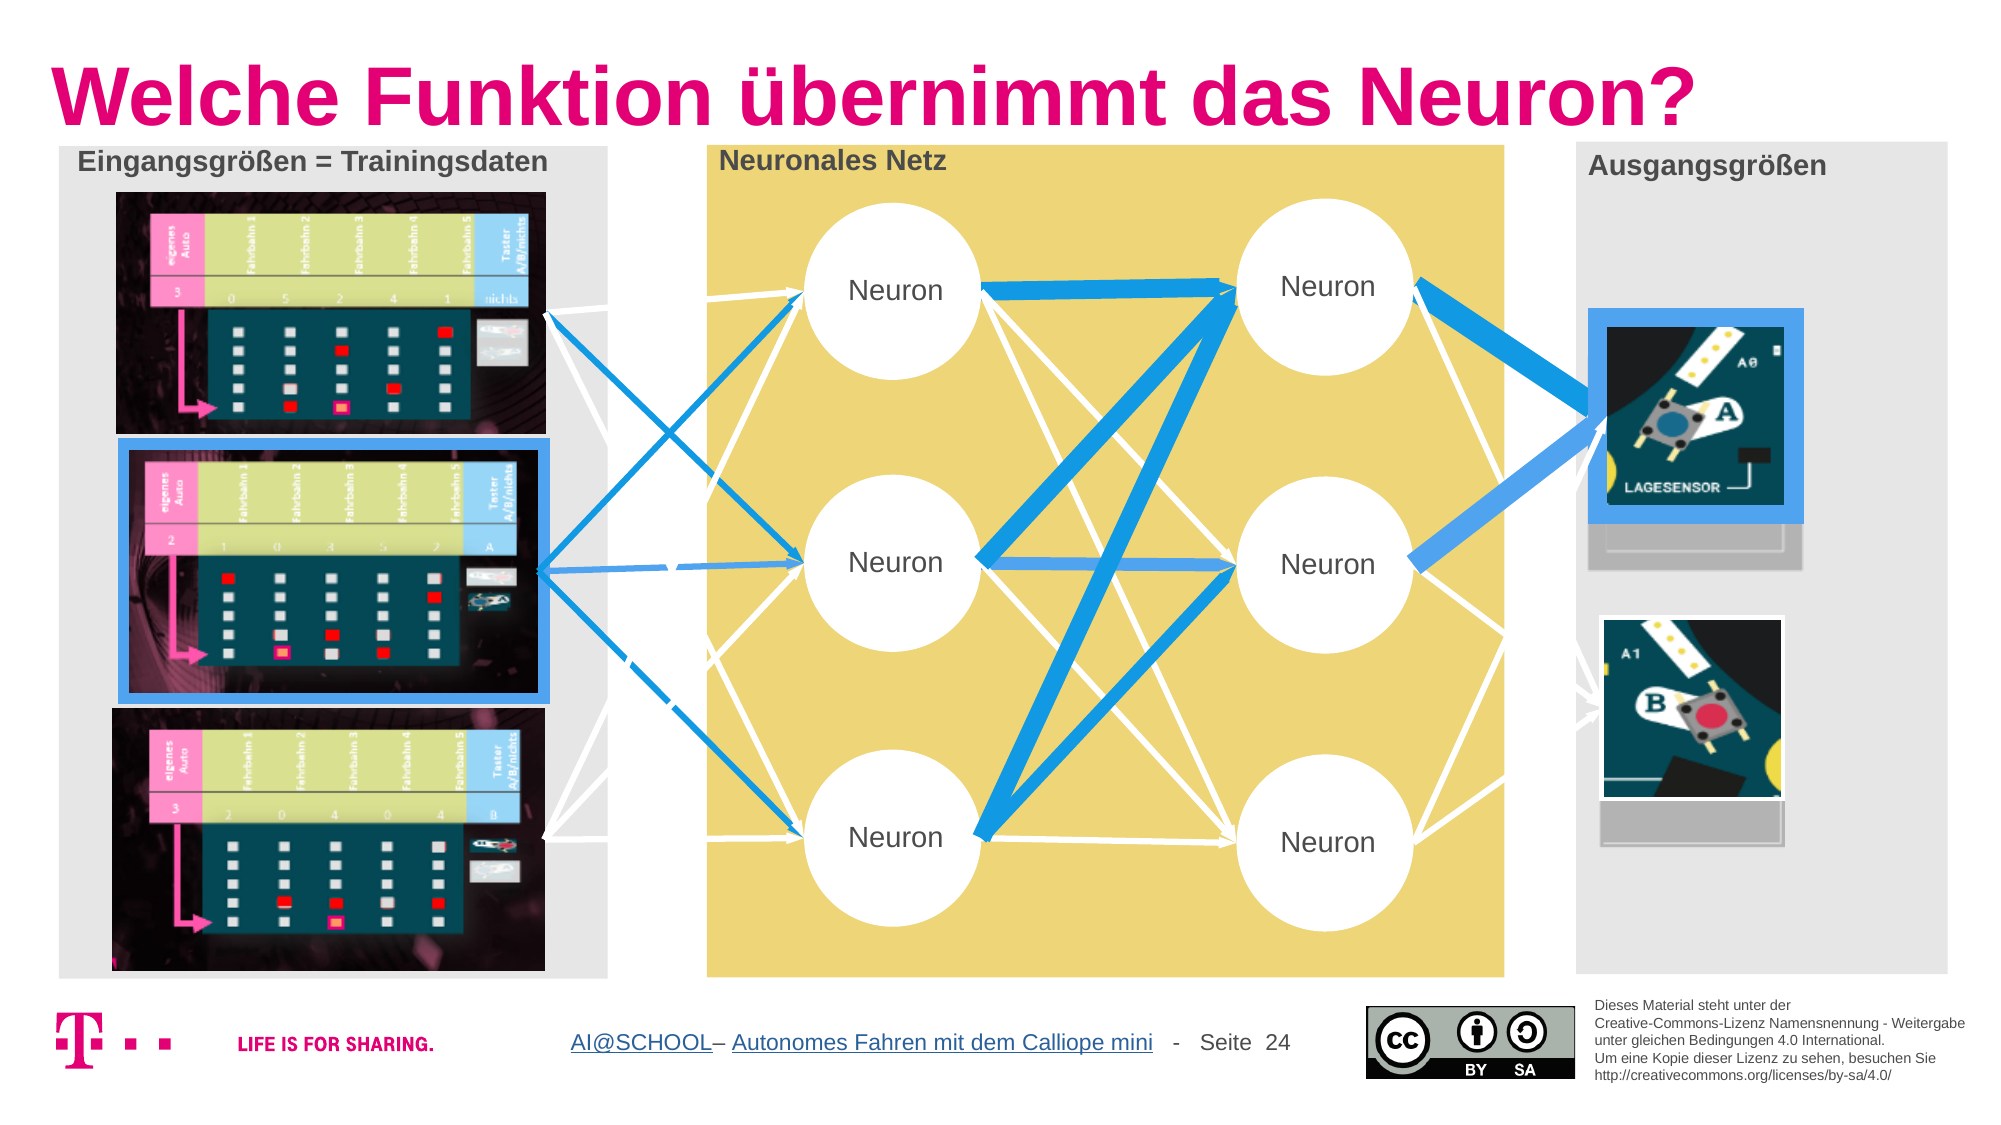

Welche Funktion übernimmt das Neuron?
Neuronales Netz
Eingangsgrößen = Trainingsdaten
Ausgangsgrößen
Neuron
Neuron
Neuron
Neuron
Neuron
Neuron